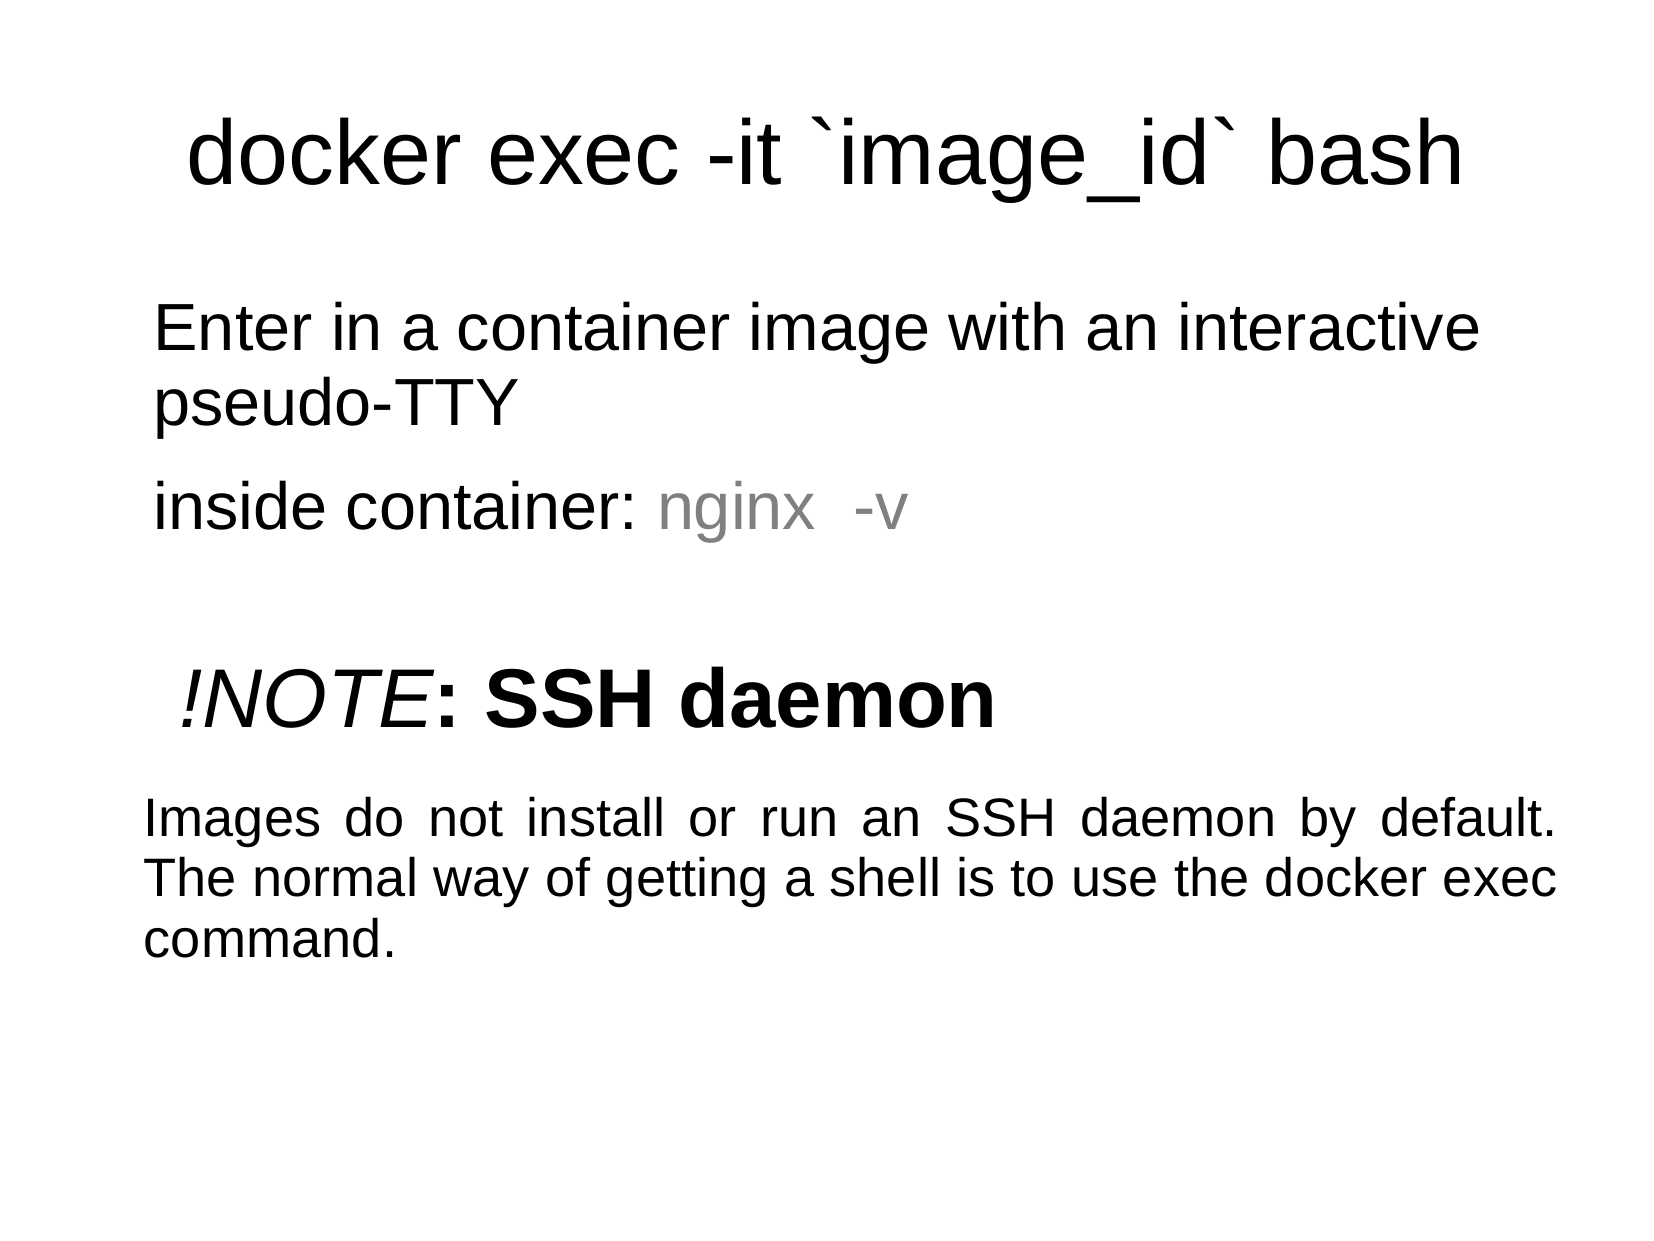

# docker exec -it `image_id` bash
Enter in a container image with an interactive pseudo-TTY
inside container: nginx -v
!NOTE: SSH daemon
Images do not install or run an SSH daemon by default. The normal way of getting a shell is to use the docker exec command.